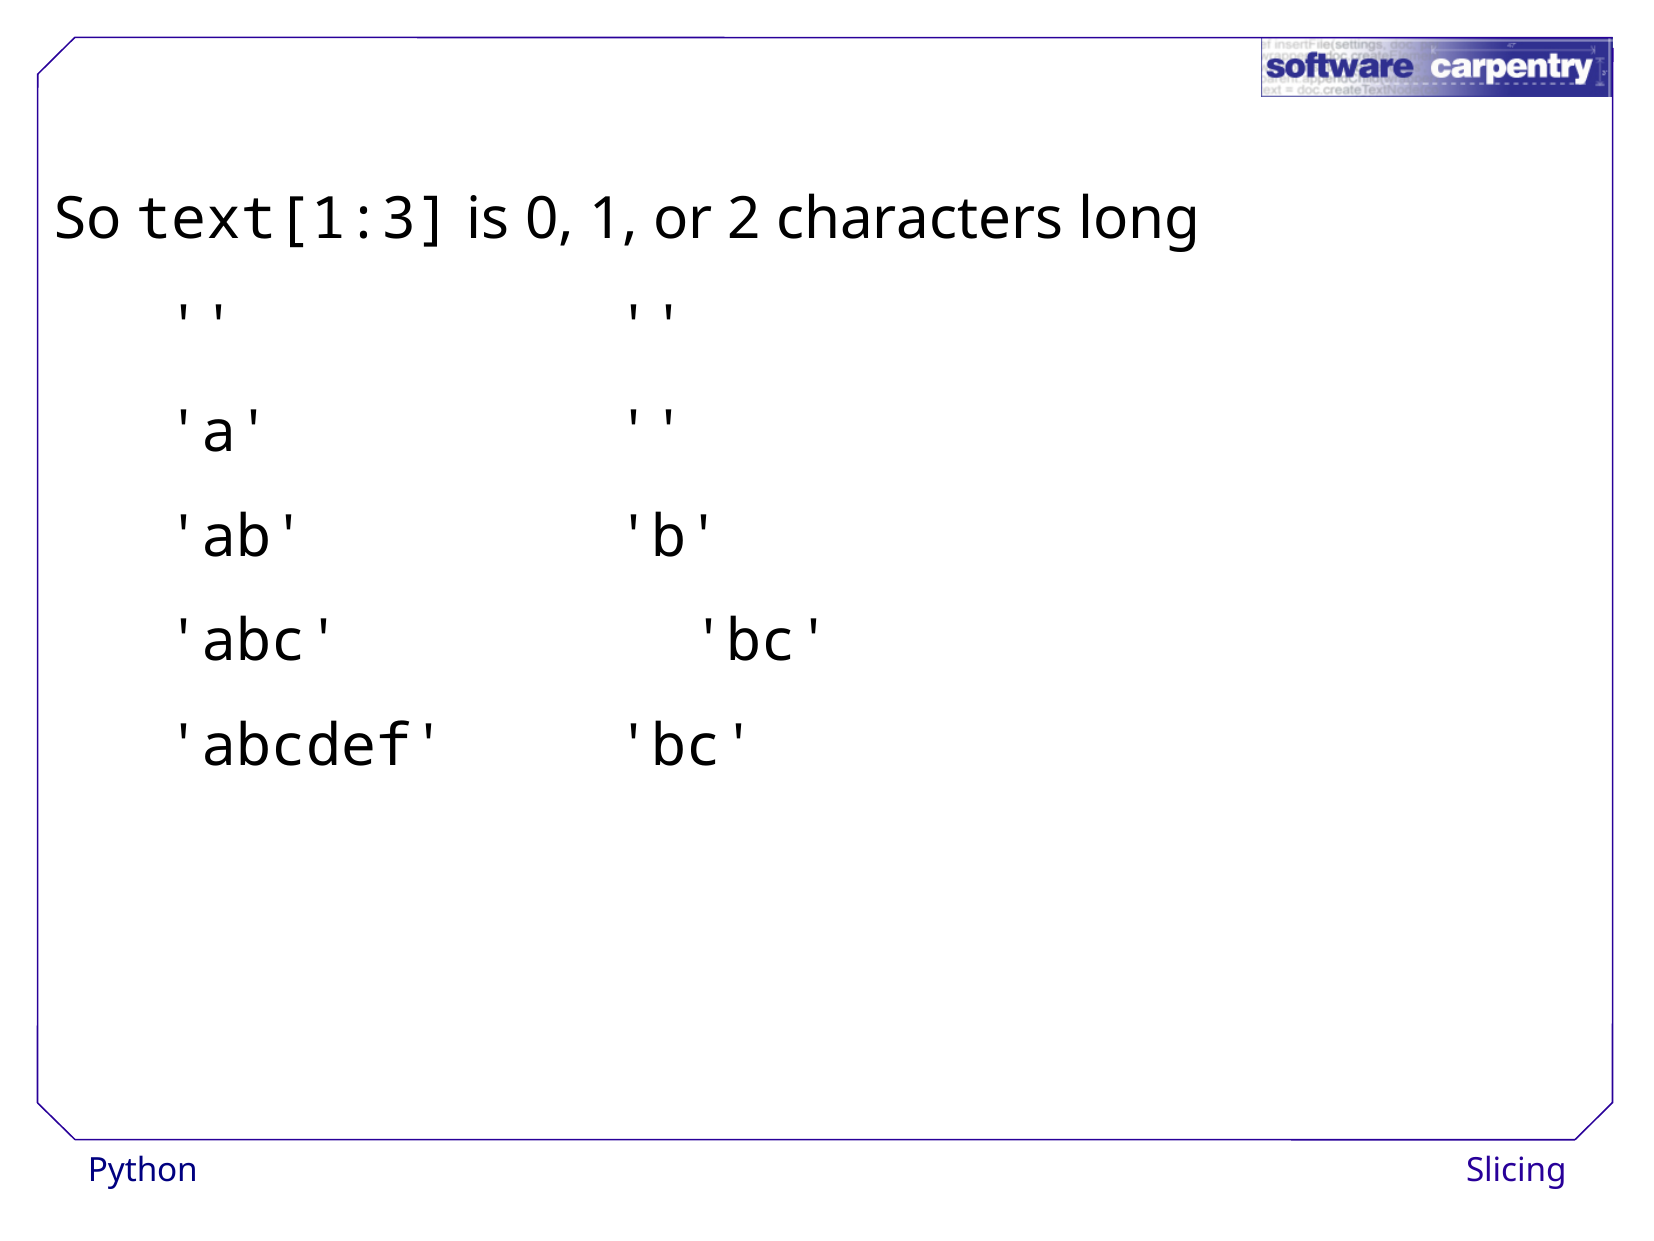

So text[1:3] is 0, 1, or 2 characters long
''						''
'a'					''
'ab'					'b'
'abc'					'bc'
'abcdef'			'bc'